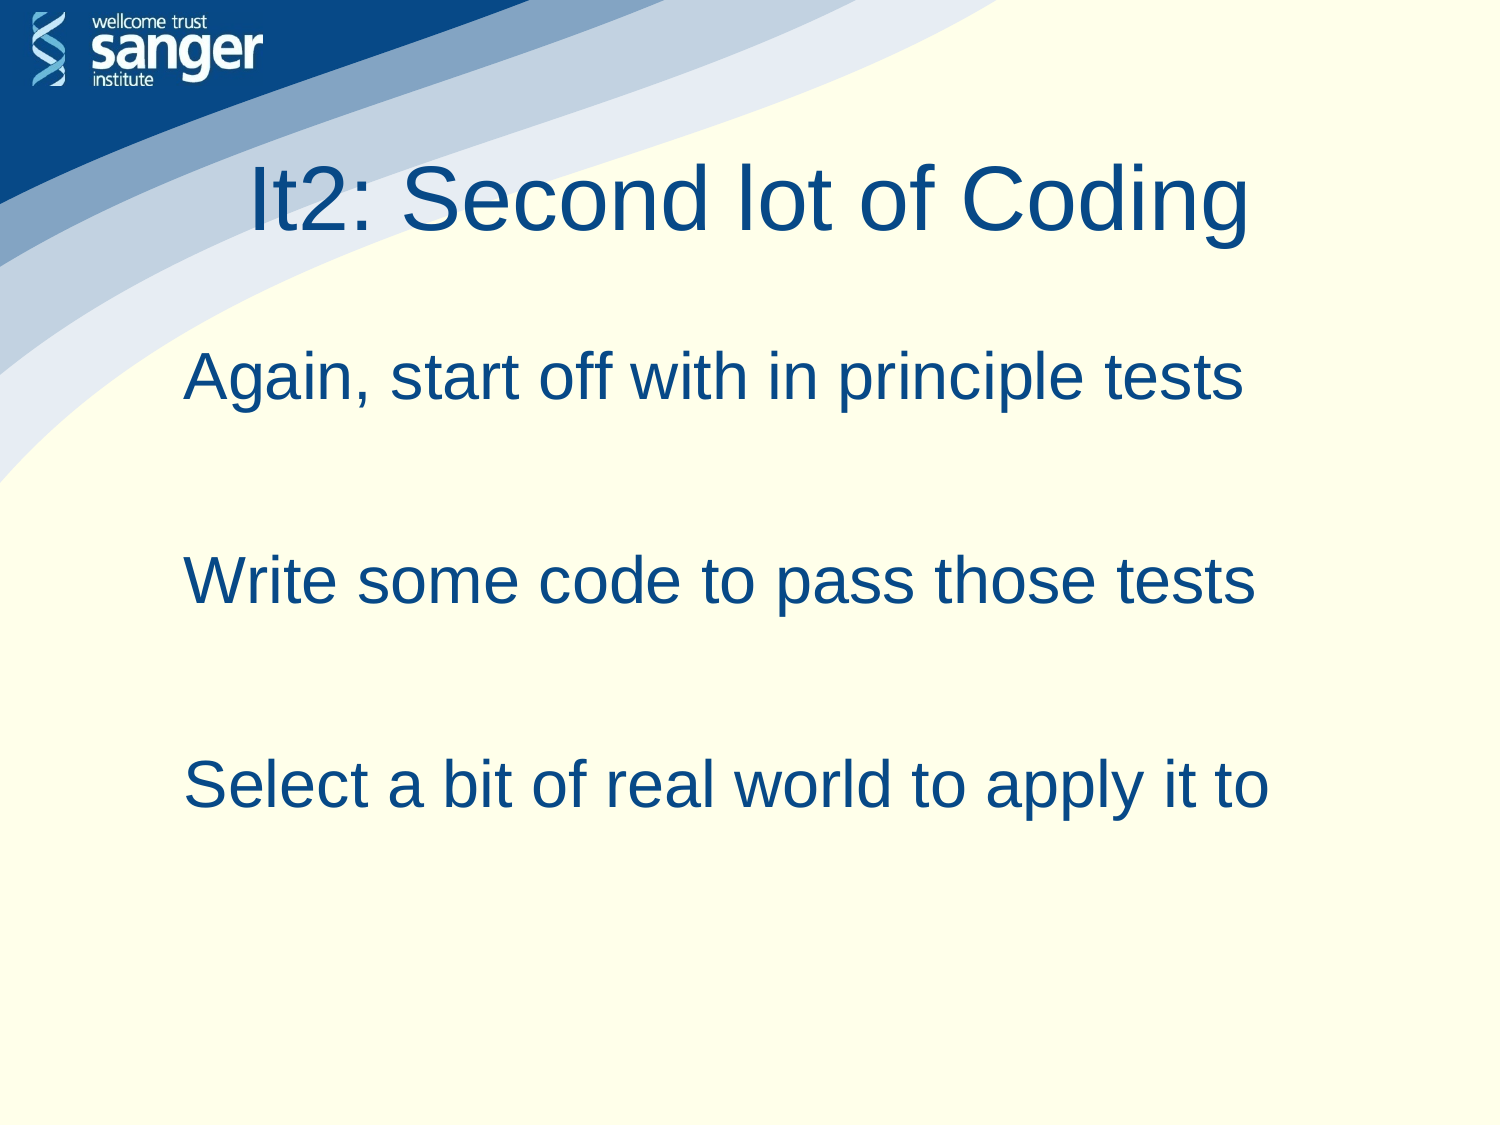

# It2: Second lot of Coding
Again, start off with in principle tests
Write some code to pass those tests
Select a bit of real world to apply it to